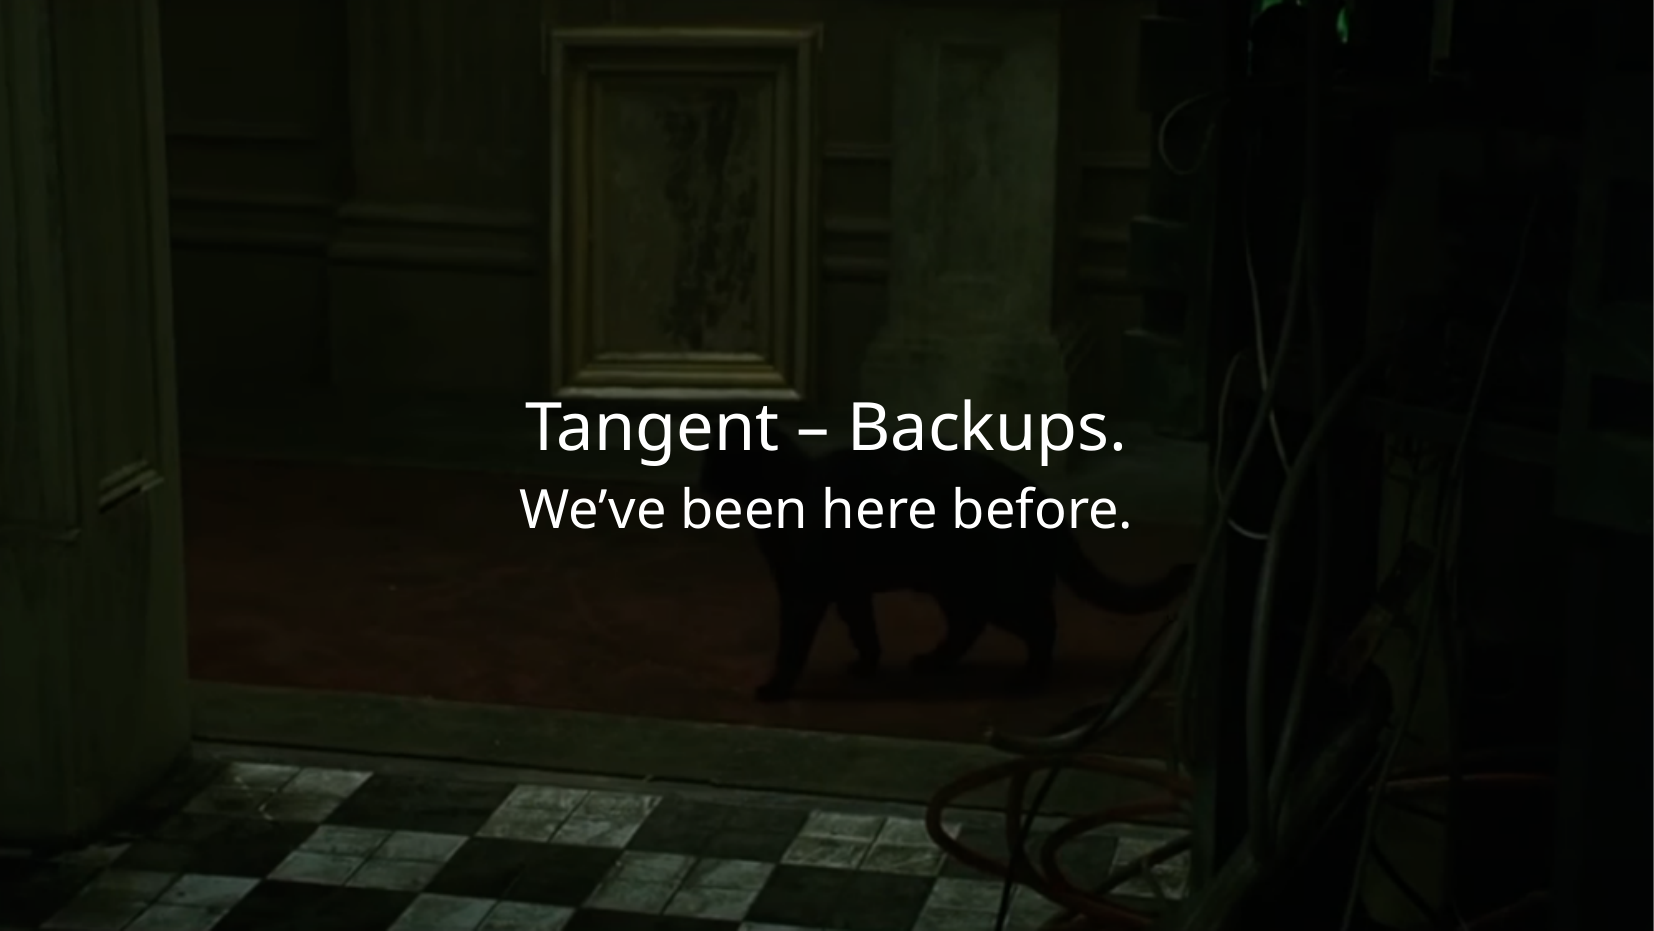

# Tangent – Backups.
We’ve been here before.